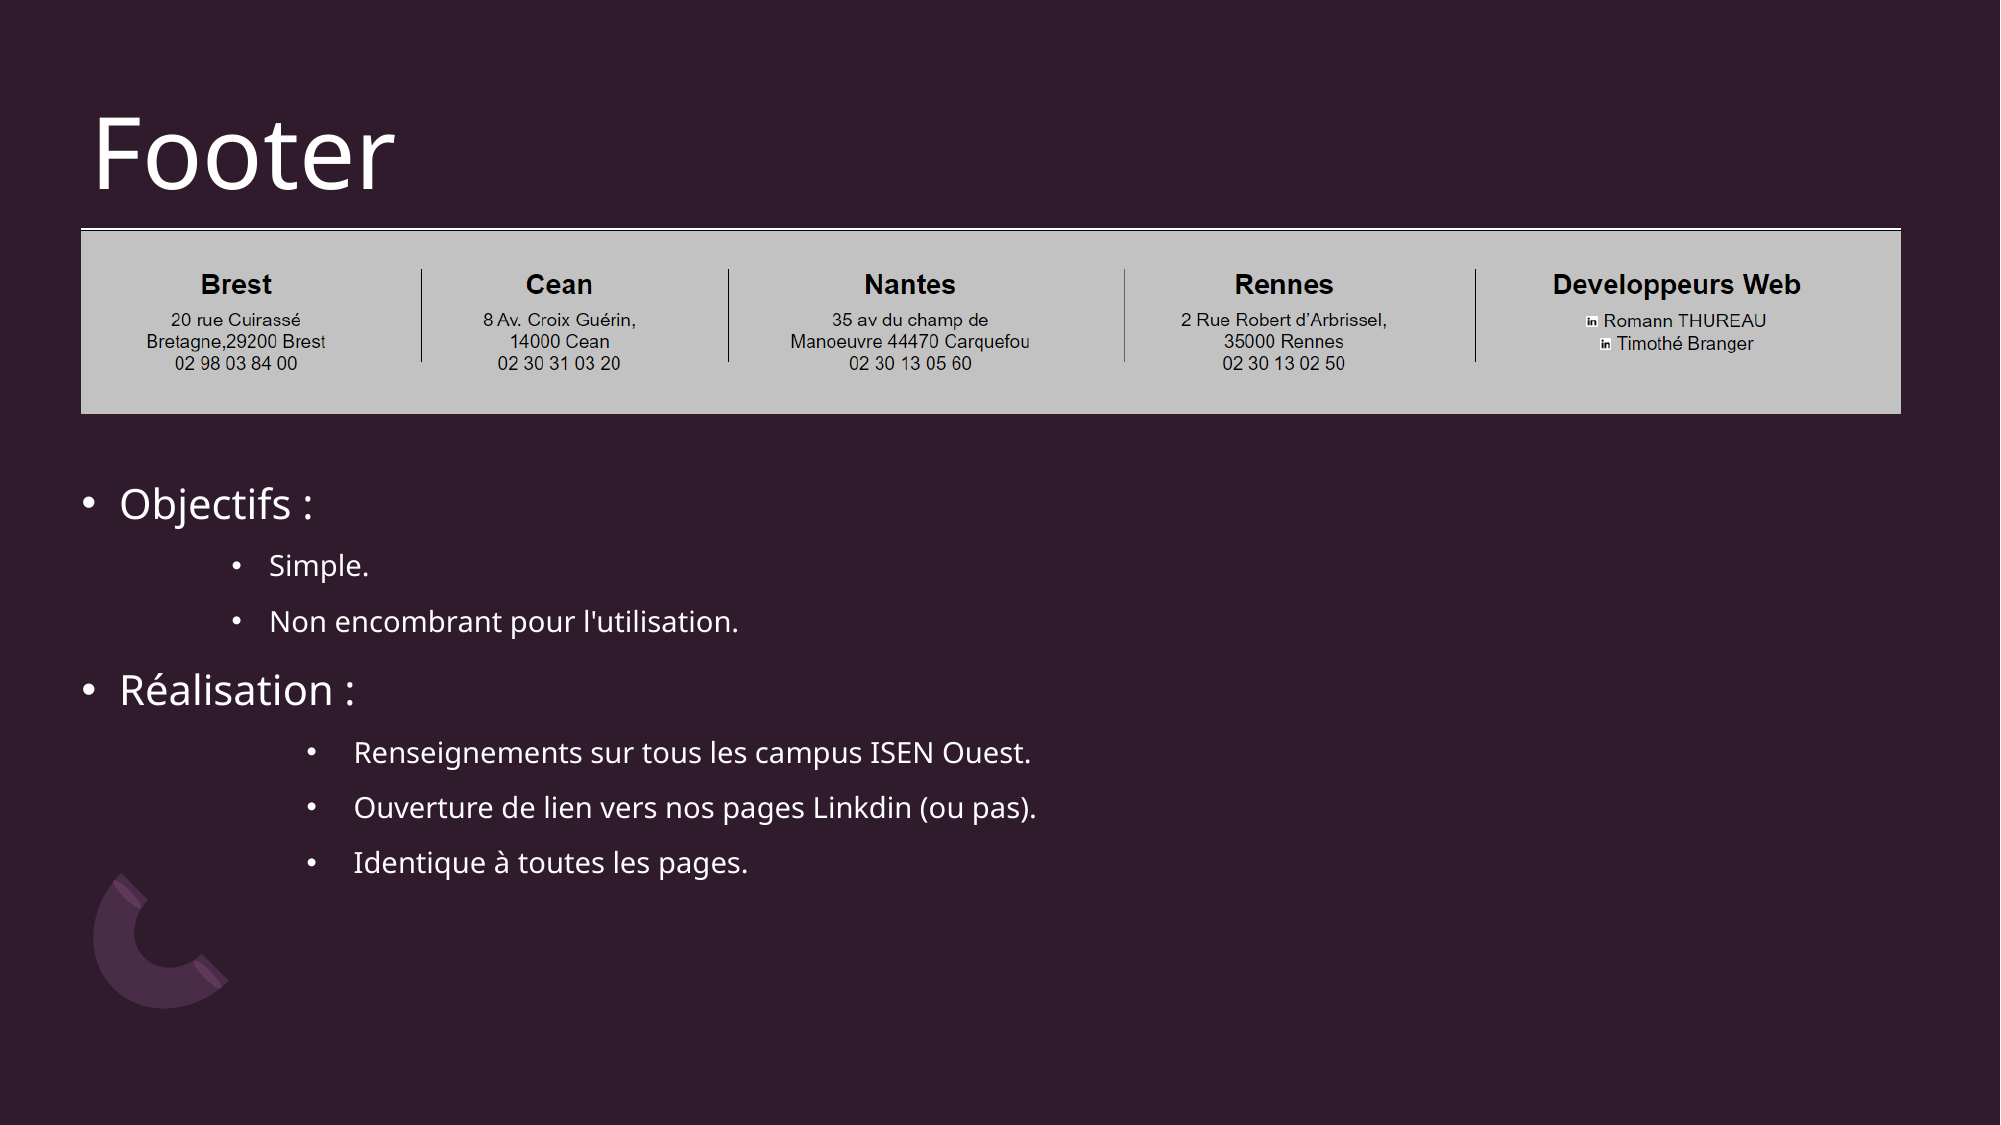

# Footer
Objectifs :
Simple.
Non encombrant pour l'utilisation.
Réalisation :
Renseignements sur tous les campus ISEN Ouest.
Ouverture de lien vers nos pages Linkdin (ou pas).
Identique à toutes les pages.